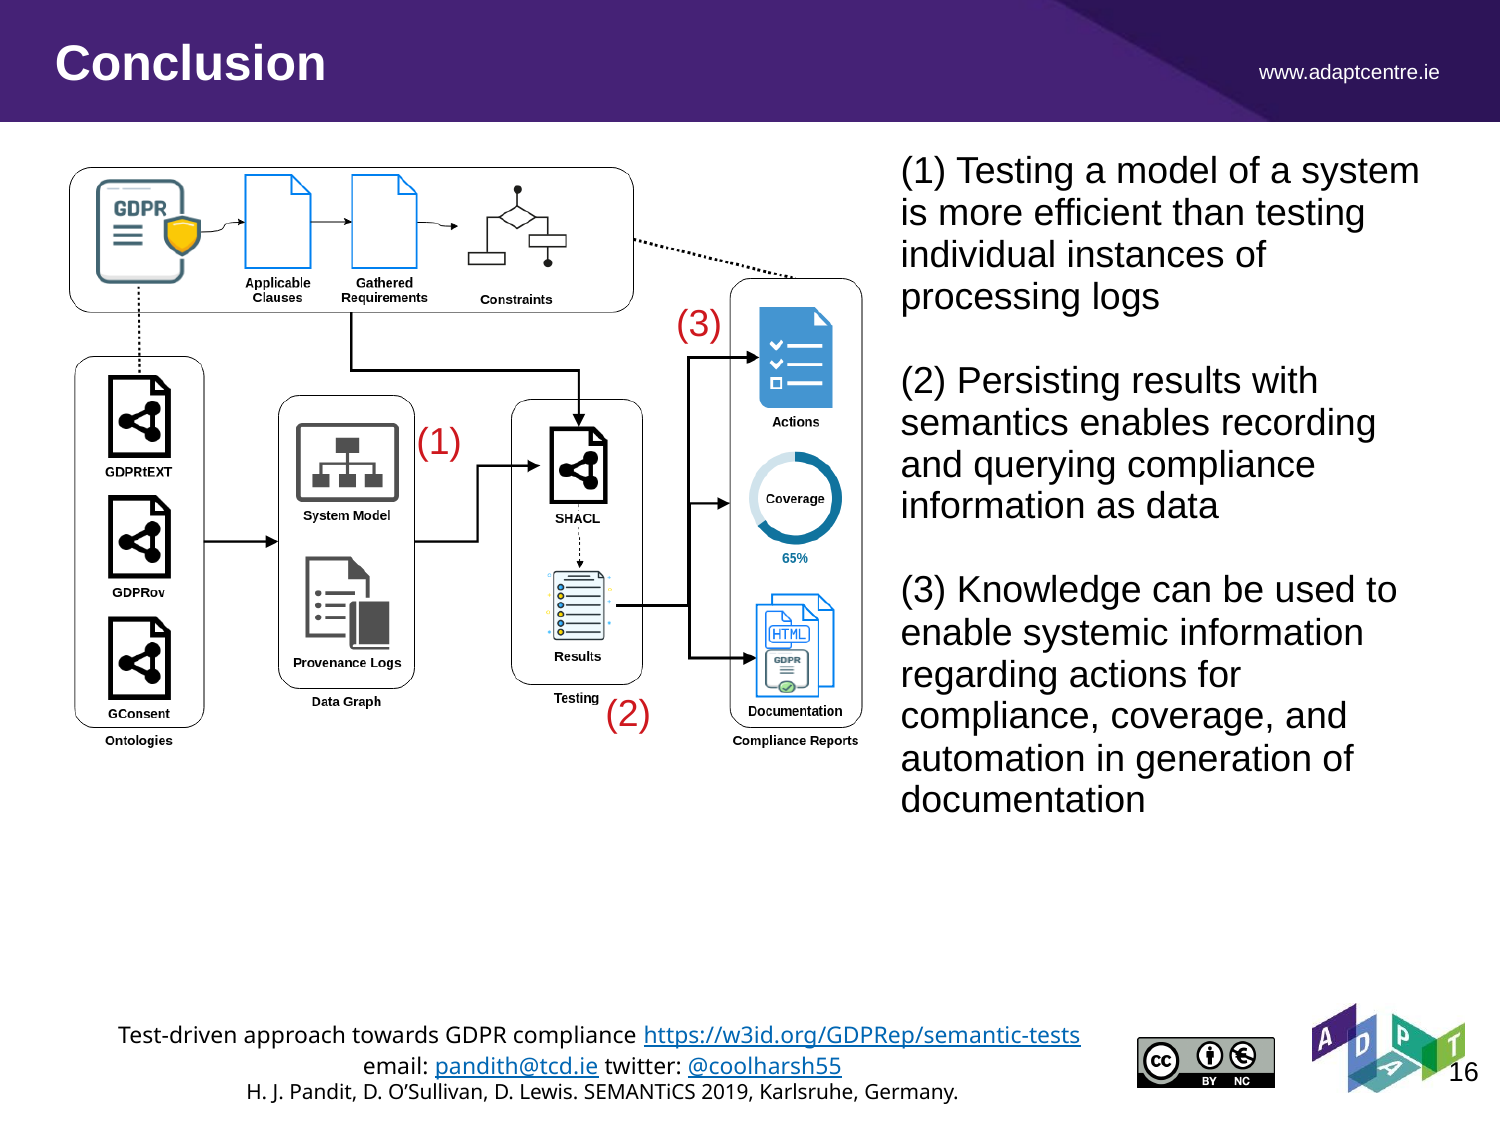

# Conclusion
(1) Testing a model of a system is more efficient than testing individual instances of processing logs
(2) Persisting results with semantics enables recording and querying compliance information as data
(3) Knowledge can be used to enable systemic information regarding actions for compliance, coverage, and automation in generation of documentation
(3)
(1)
(2)